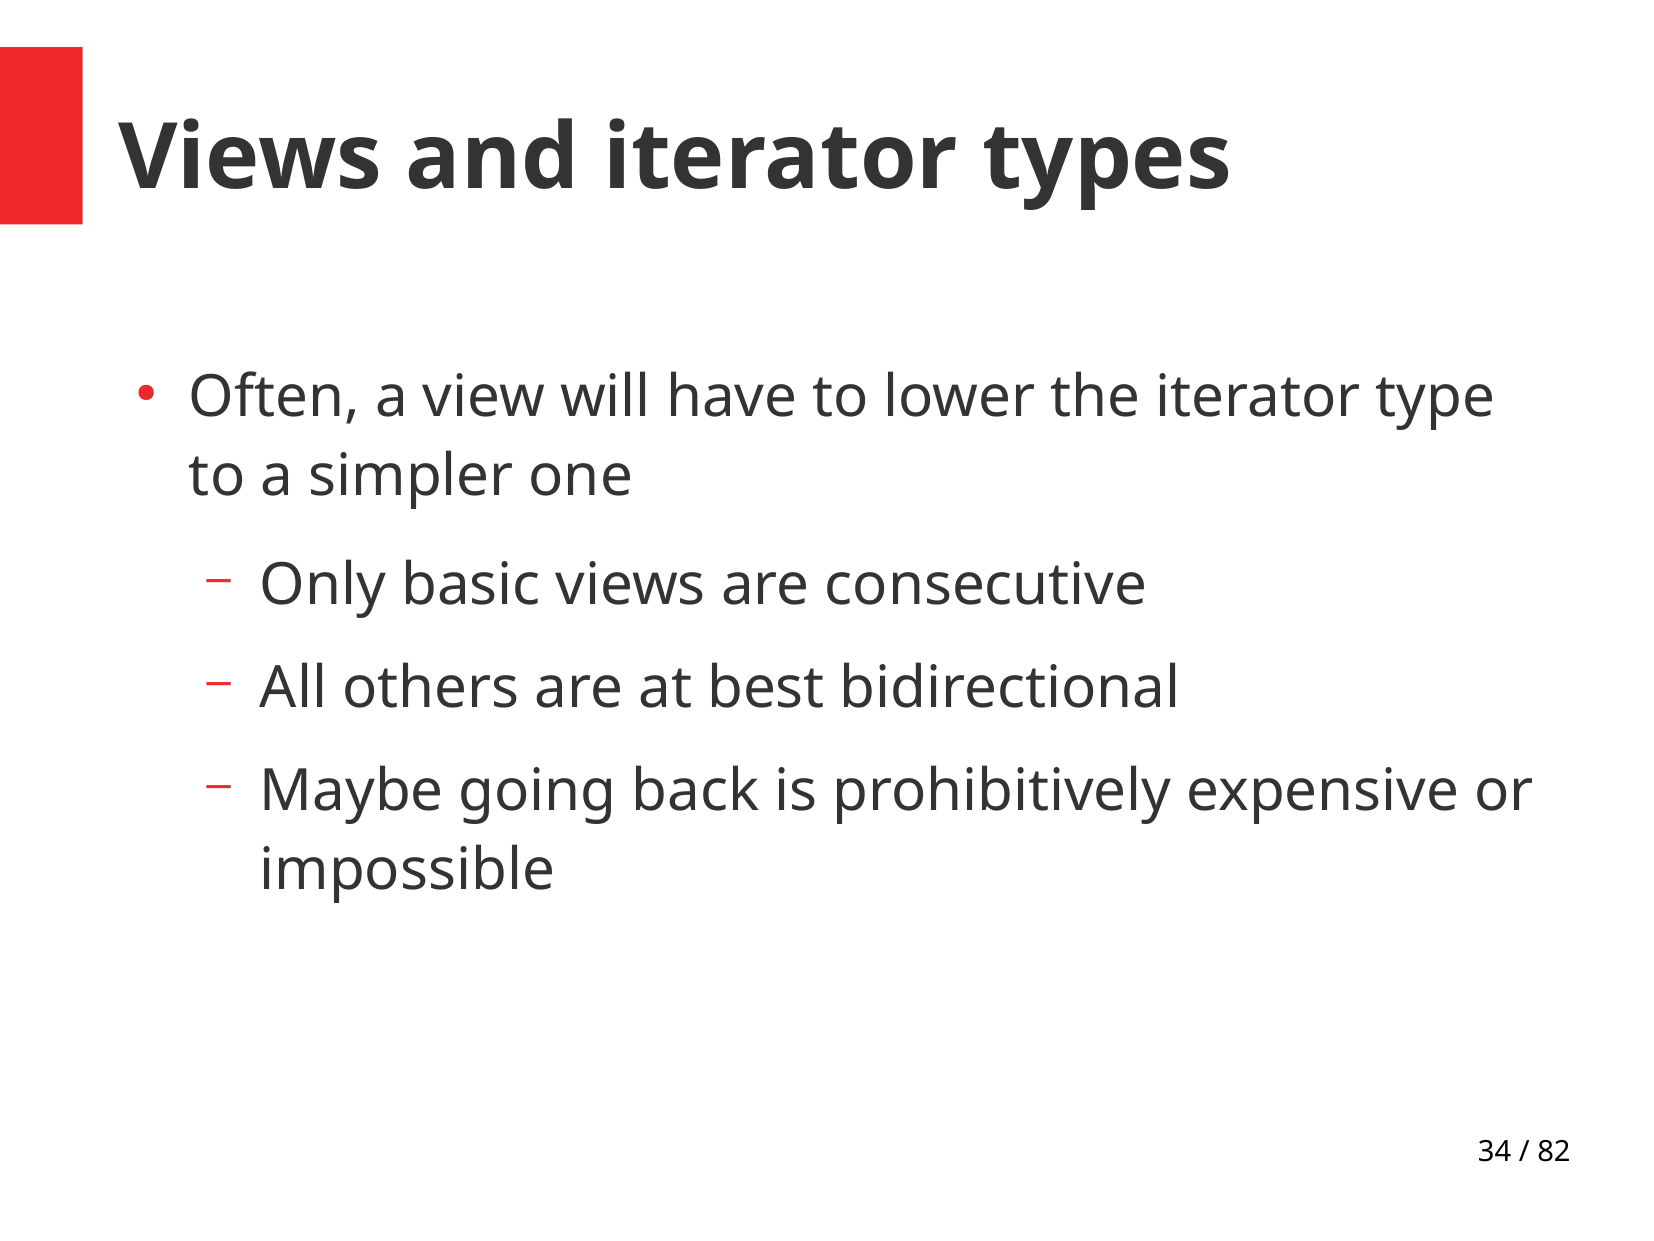

# Views and iterator types
Often, a view will have to lower the iterator type to a simpler one
Only basic views are consecutive
All others are at best bidirectional
Maybe going back is prohibitively expensive or impossible
34